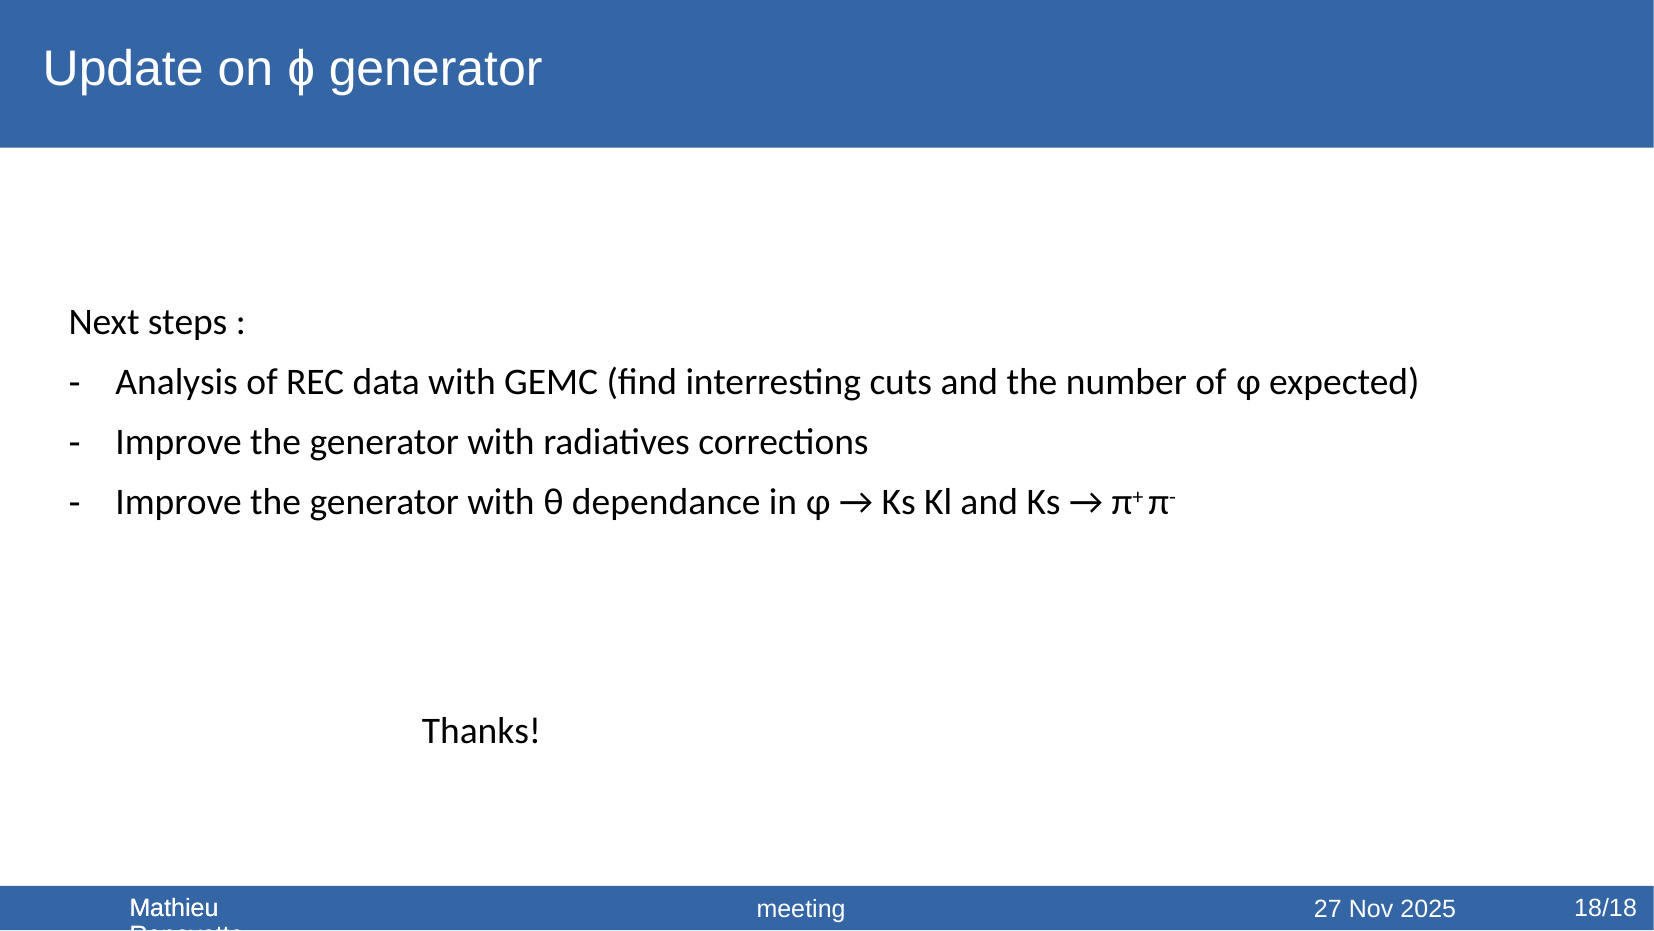

Update on ɸ generator
Next steps :
Analysis of REC data with GEMC (find interresting cuts and the number of ɸ expected)
Improve the generator with radiatives corrections
Improve the generator with θ dependance in ɸ → Ks Kl and Ks → π+ π-
Thanks!
Mathieu Ronayette
18/18
Mathieu Ronayette
 meeting
27 Nov 2025